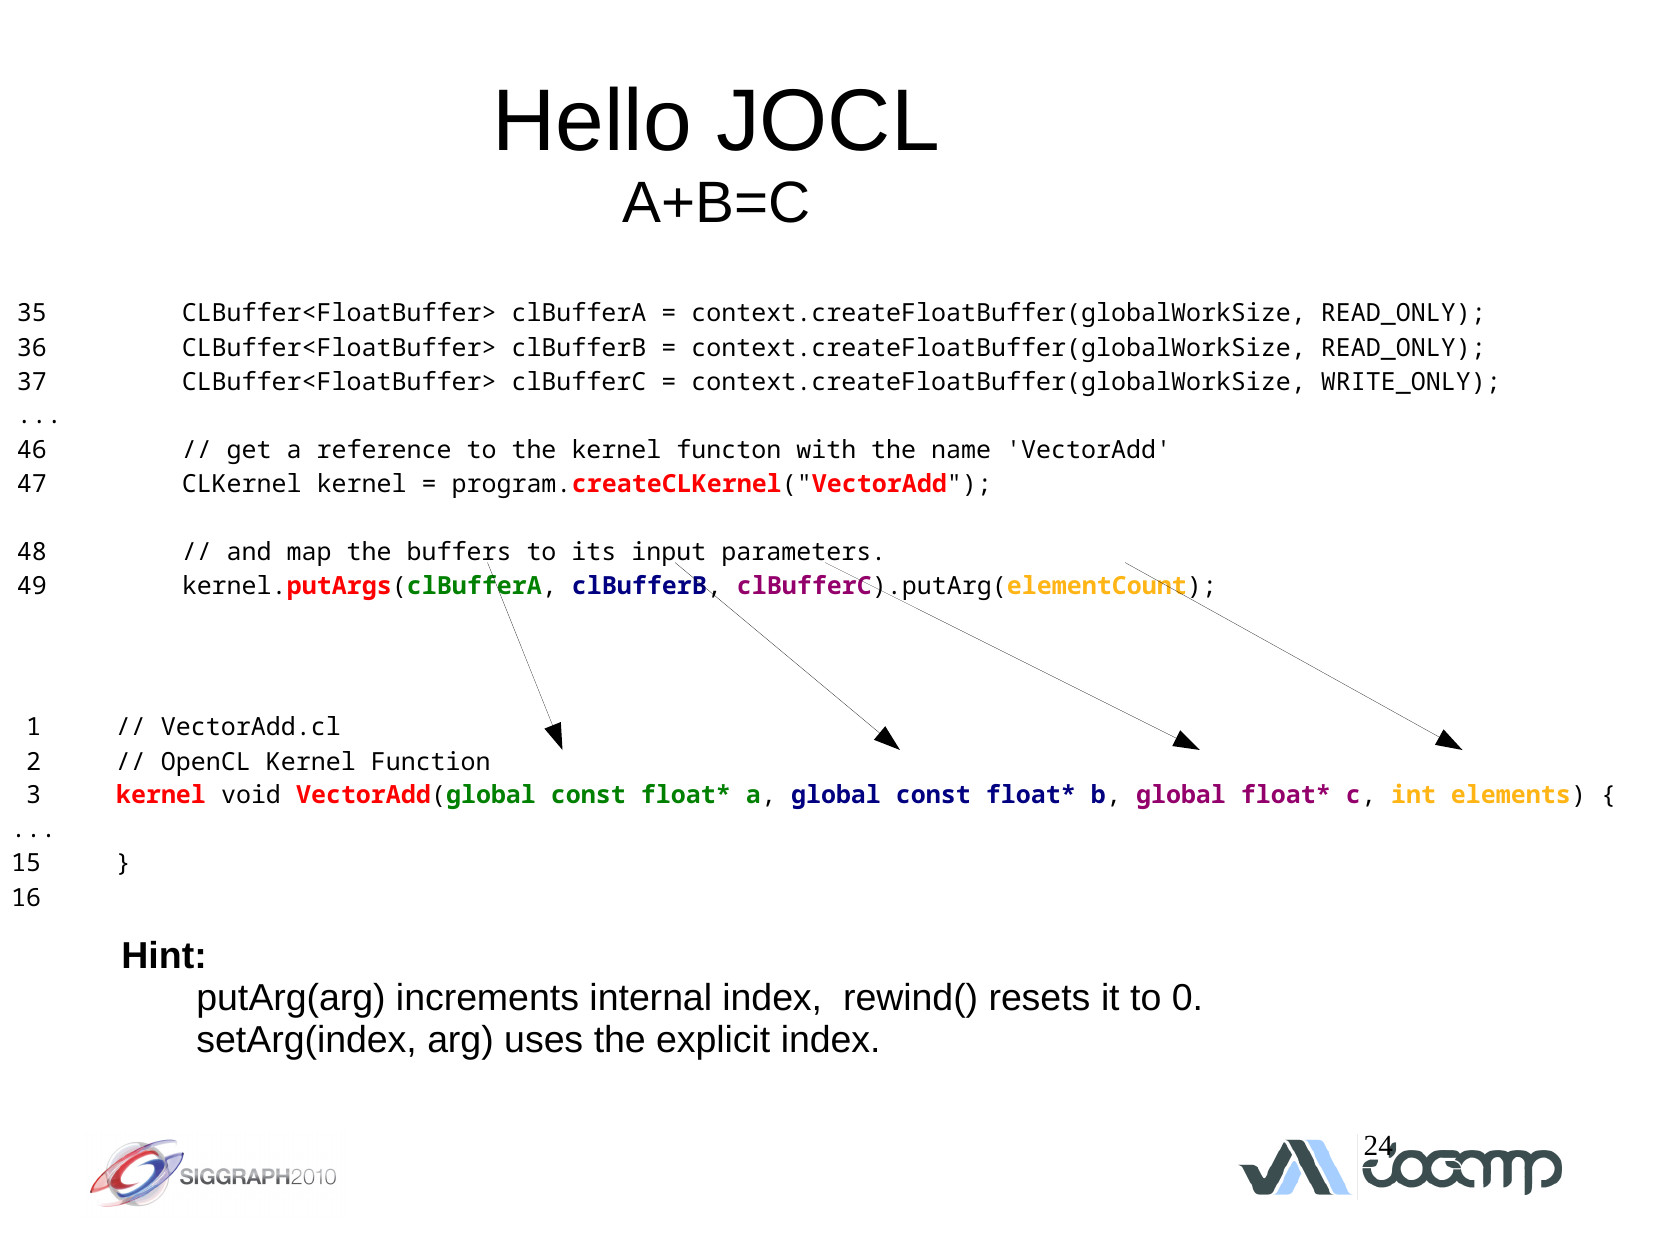

# Hello JOCL A+B=C
35 CLBuffer<FloatBuffer> clBufferA = context.createFloatBuffer(globalWorkSize, READ_ONLY);
36 CLBuffer<FloatBuffer> clBufferB = context.createFloatBuffer(globalWorkSize, READ_ONLY);
37 CLBuffer<FloatBuffer> clBufferC = context.createFloatBuffer(globalWorkSize, WRITE_ONLY);
...
46 // get a reference to the kernel functon with the name 'VectorAdd'
47 CLKernel kernel = program.createCLKernel("VectorAdd");
48 // and map the buffers to its input parameters.
49 kernel.putArgs(clBufferA, clBufferB, clBufferC).putArg(elementCount);
 1 // VectorAdd.cl
 2 // OpenCL Kernel Function
 3 kernel void VectorAdd(global const float* a, global const float* b, global float* c, int elements) {
...
15 }
16
Hint:
	putArg(arg) increments internal index, rewind() resets it to 0.
	setArg(index, arg) uses the explicit index.
24